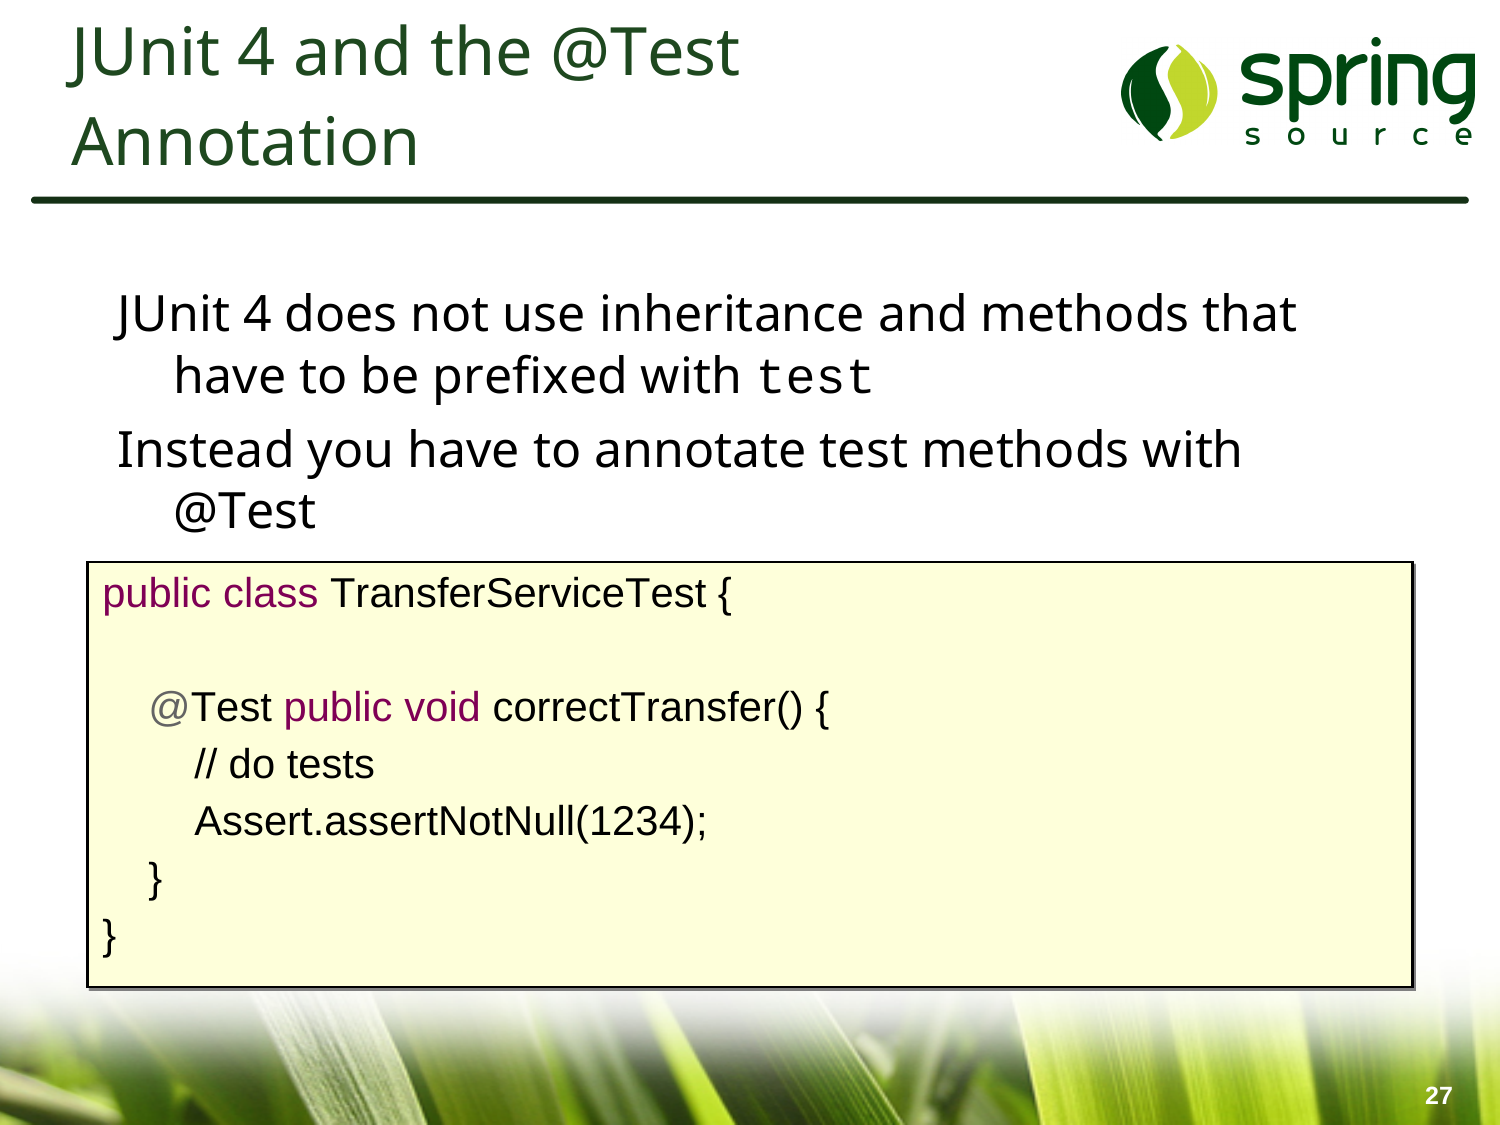

# JUnit 4 and the @Test Annotation
JUnit 4 does not use inheritance and methods that have to be prefixed with test
Instead you have to annotate test methods with @Test
public class TransferServiceTest {
 @Test public void correctTransfer() {
 // do tests
 Assert.assertNotNull(1234);
 }
}